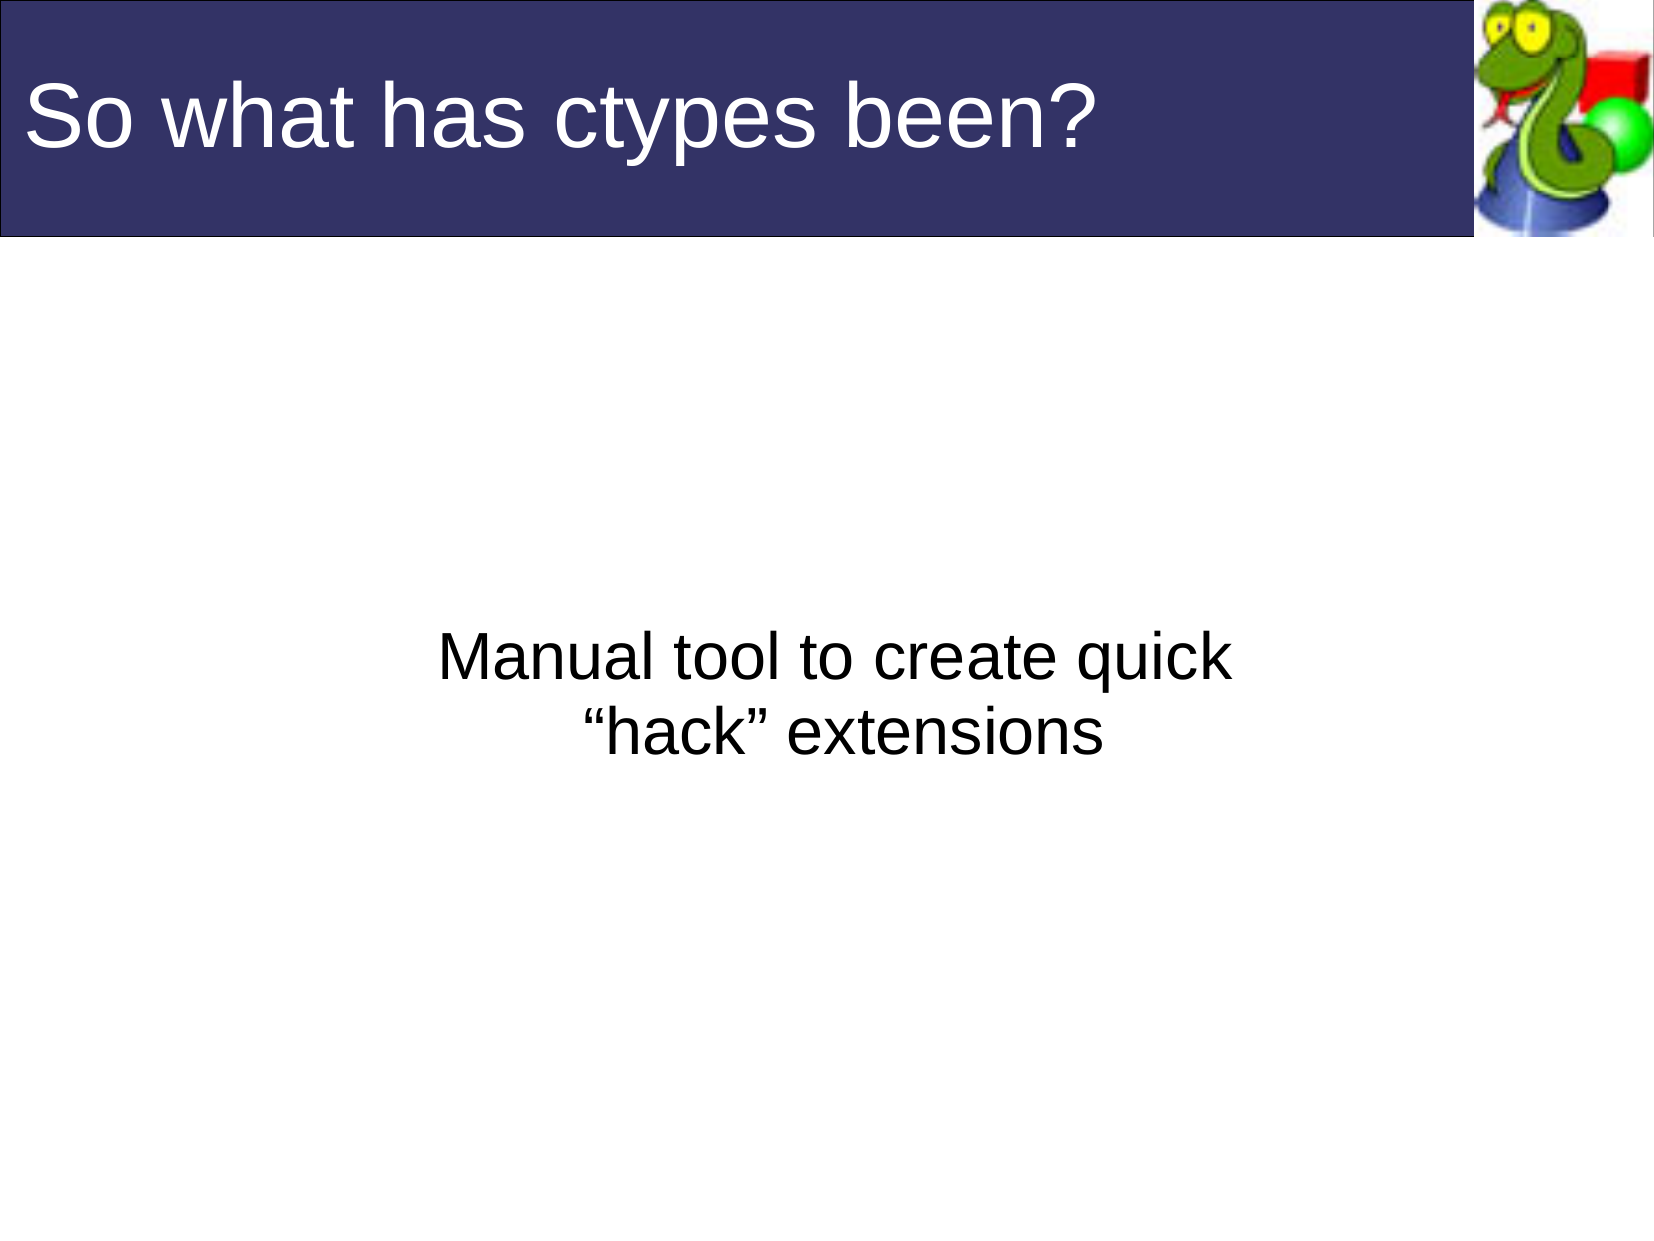

# So what has ctypes been?
Manual tool to create quick
“hack” extensions